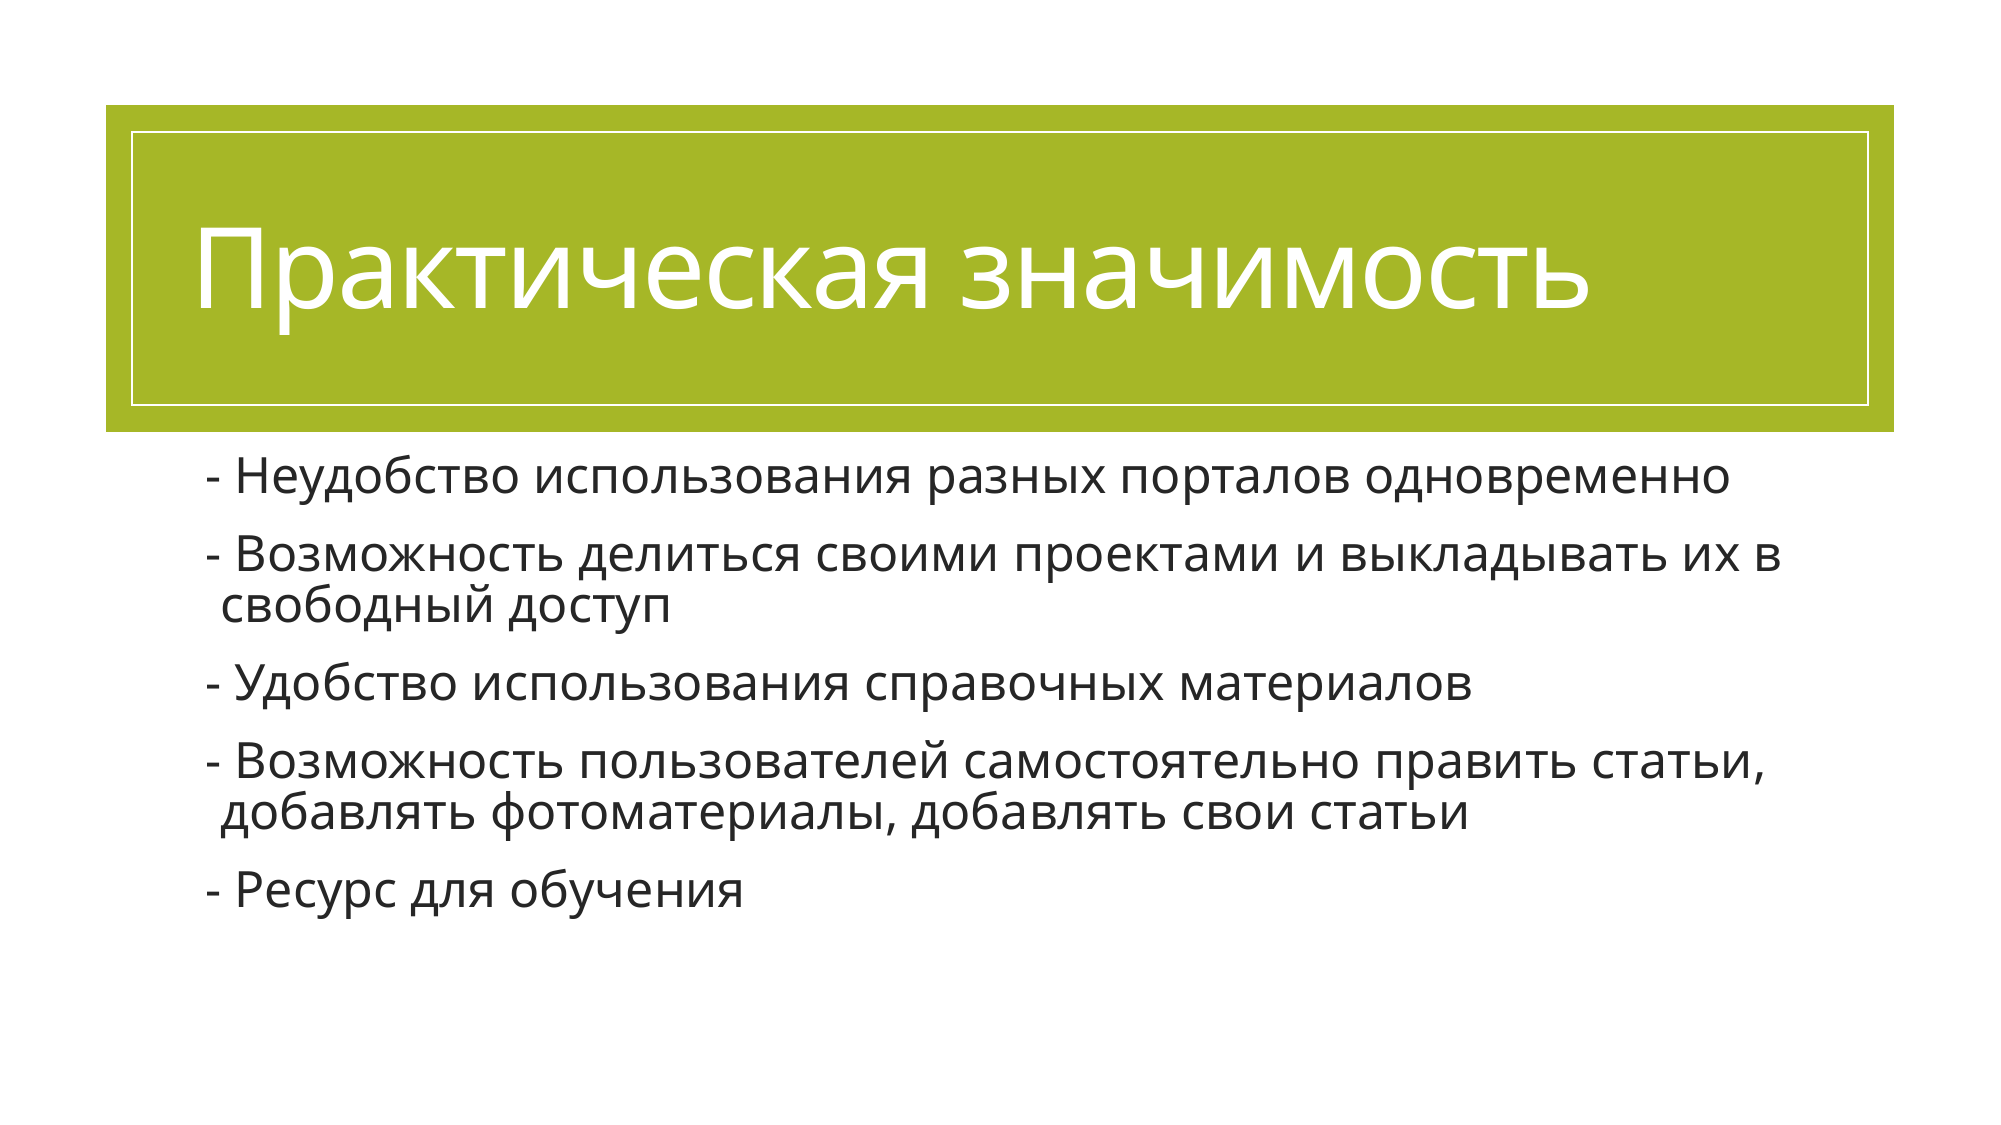

# Практическая значимость
- Неудобство использования разных порталов одновременно
- Возможность делиться своими проектами и выкладывать их в свободный доступ
- Удобство использования справочных материалов
- Возможность пользователей самостоятельно править статьи, добавлять фотоматериалы, добавлять свои статьи
- Ресурс для обучения